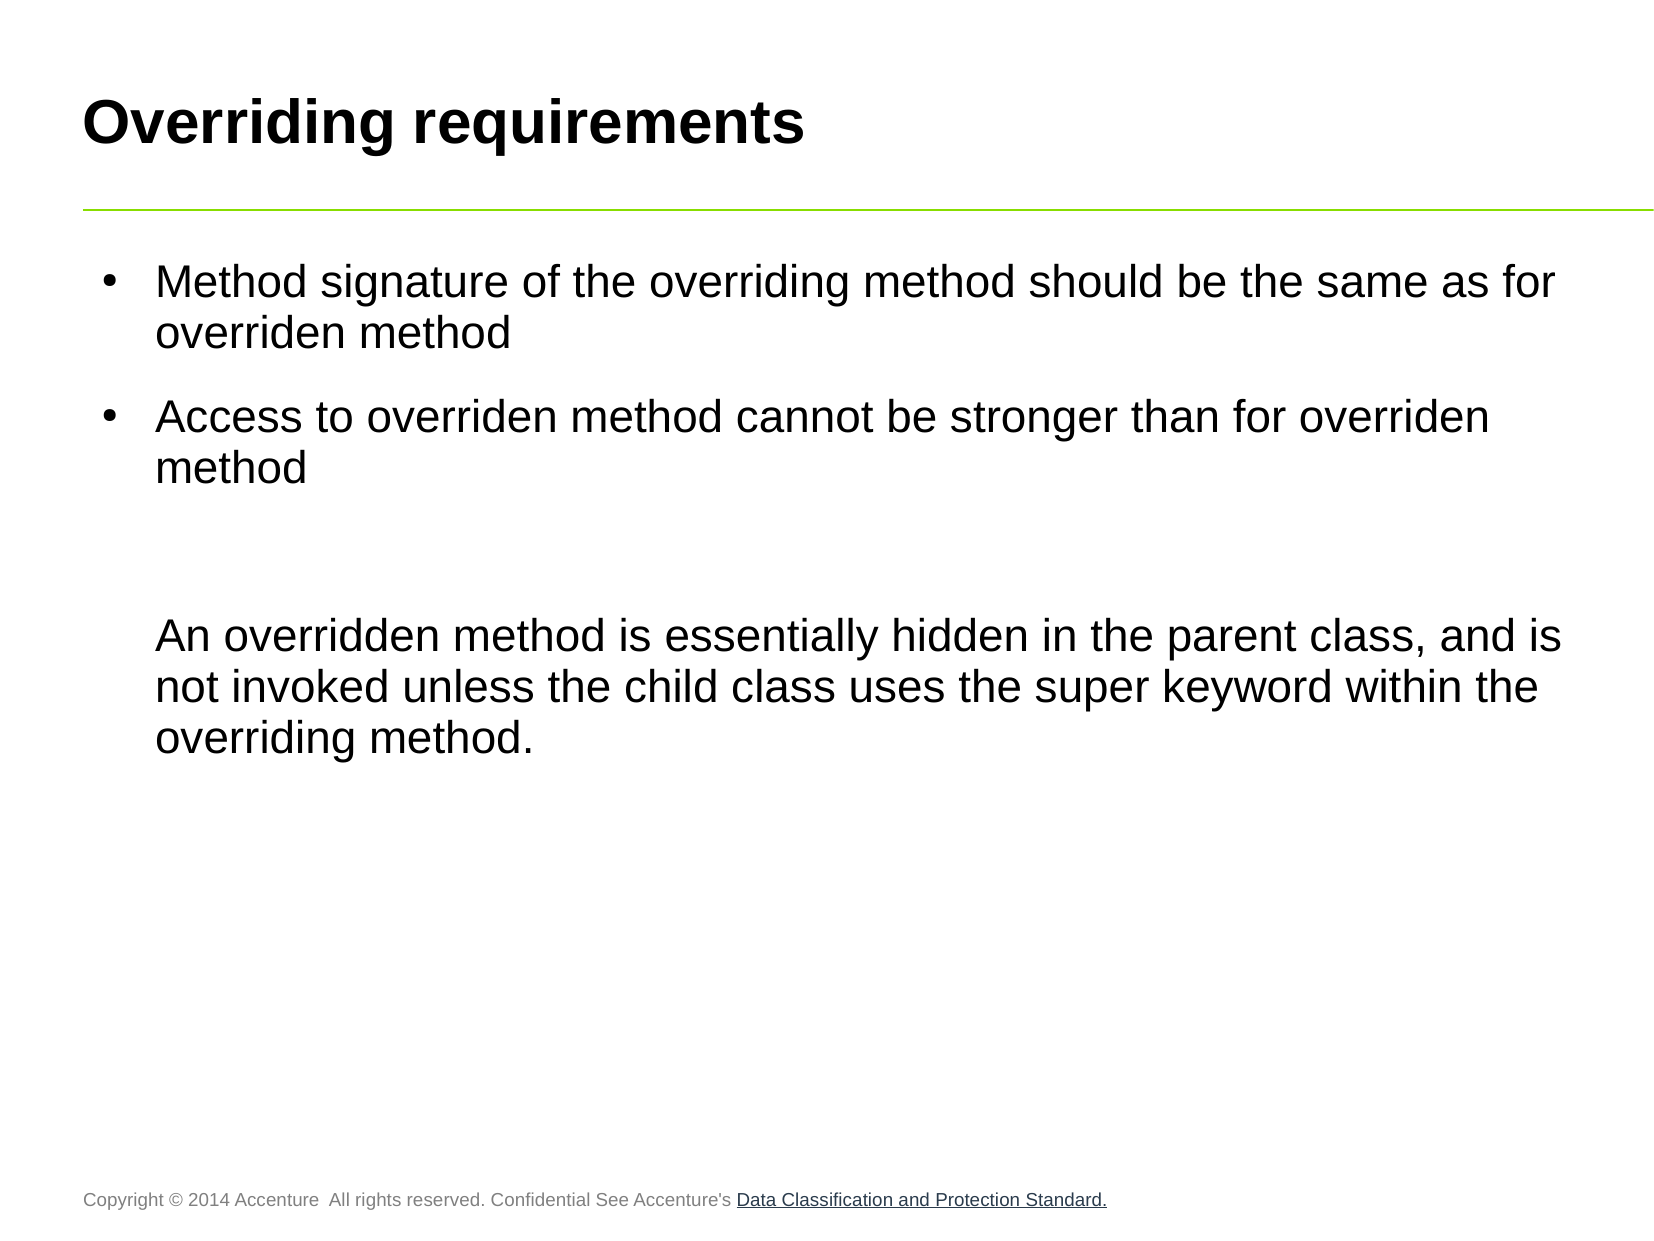

# Overriding requirements
Method signature of the overriding method should be the same as for overriden method
Access to overriden method cannot be stronger than for overriden method
An overridden method is essentially hidden in the parent class, and is not invoked unless the child class uses the super keyword within the overriding method.